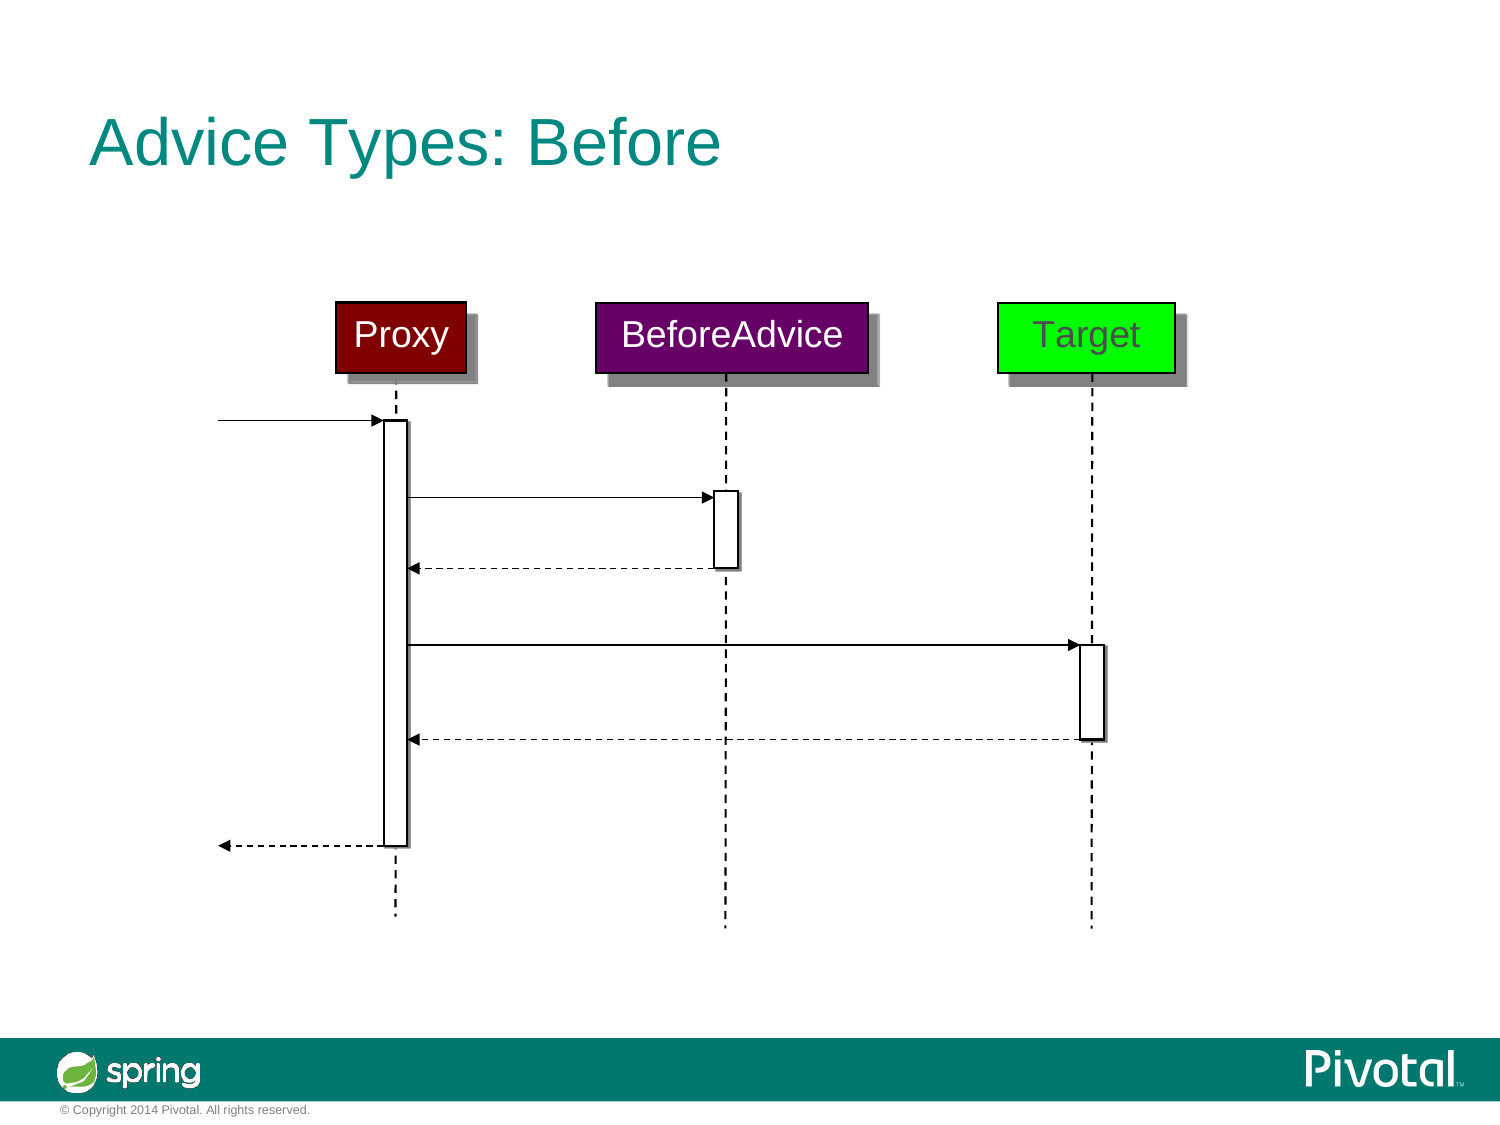

# Advice Types: Before
Proxy
BeforeAdvice
Target